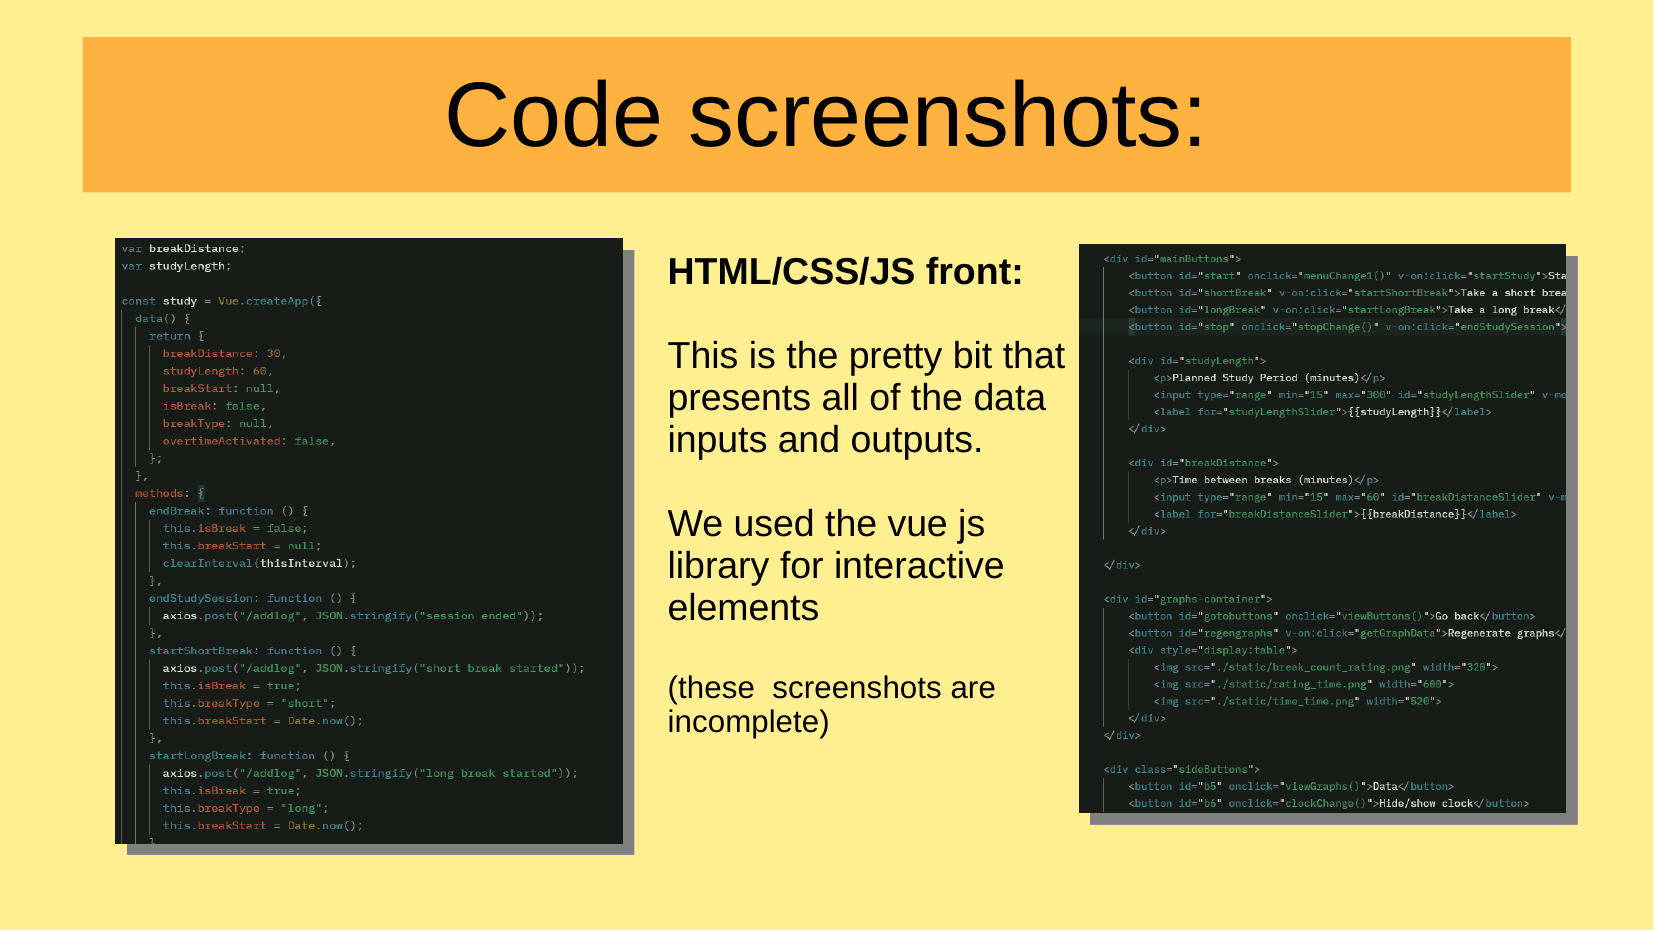

# Code screenshots:
HTML/CSS/JS front:
This is the pretty bit that presents all of the data inputs and outputs.
We used the vue js library for interactive elements
(these screenshots are incomplete)